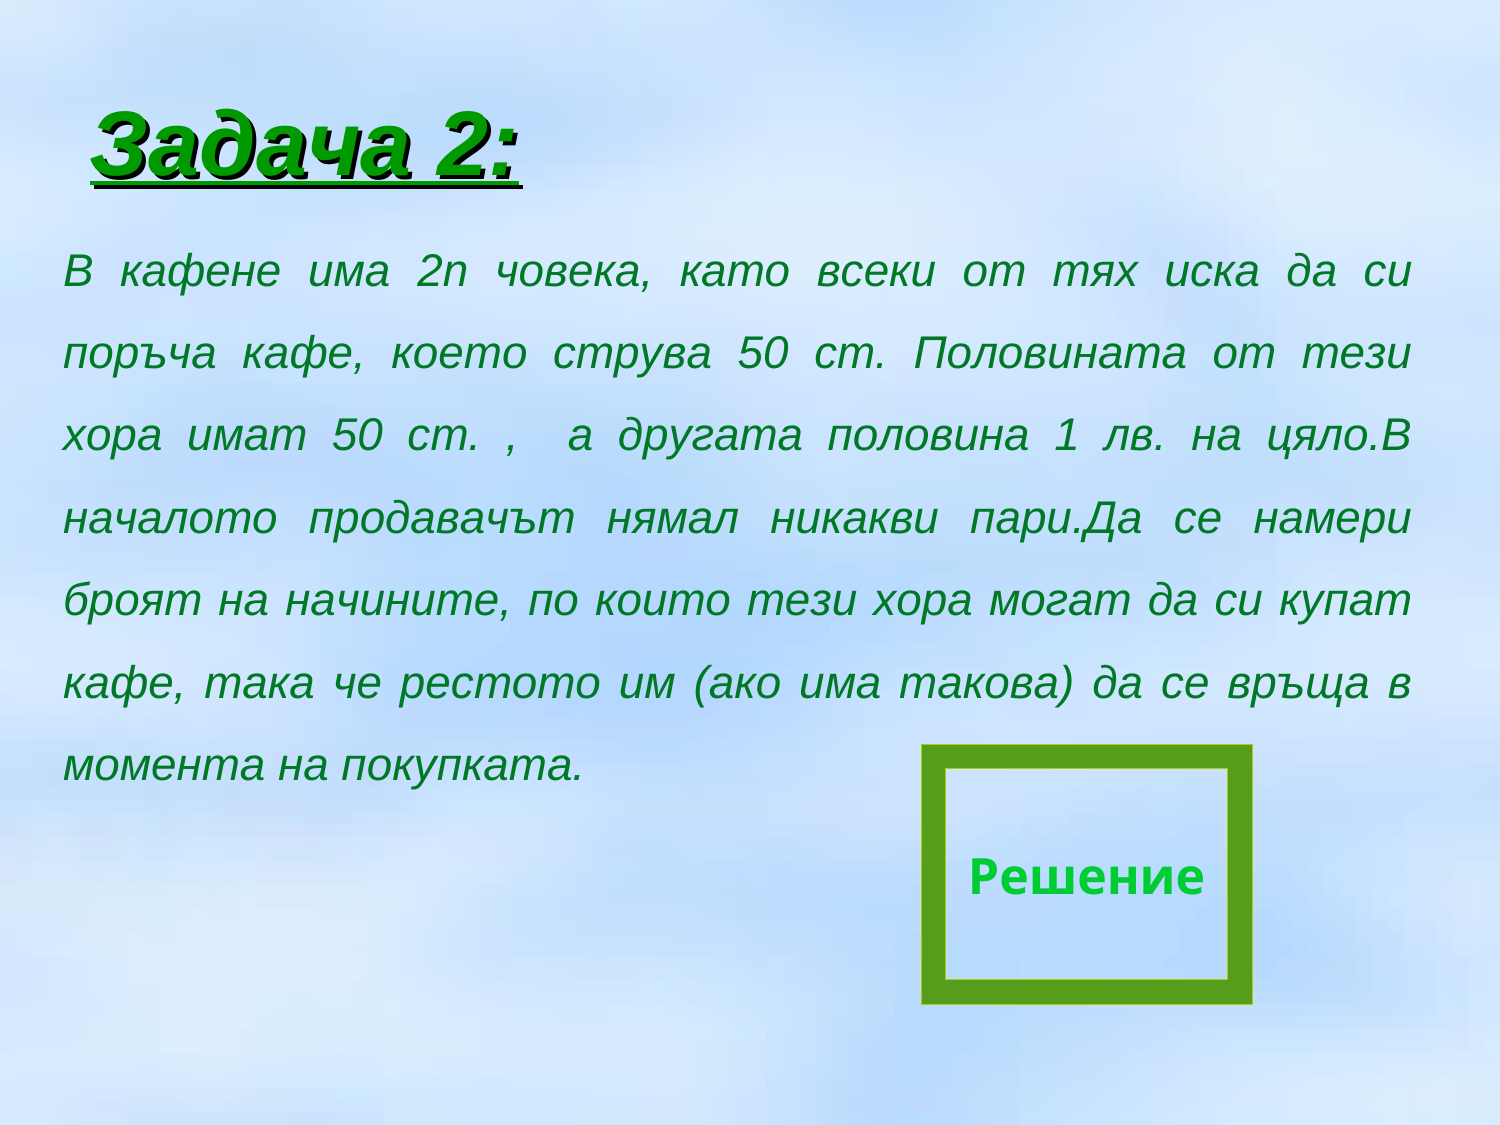

# Задача 2:
В кафене има 2n човека, като всеки от тях иска да си поръча кафе, което струва 50 ст. Половината от тези хора имат 50 ст. , а другата половина 1 лв. на цяло.В началото продавачът нямал никакви пари.Да се намери броят на начините, по които тези хора могат да си купат кафе, така че рестото им (ако има такова) да се връща в момента на покупката.
Решение